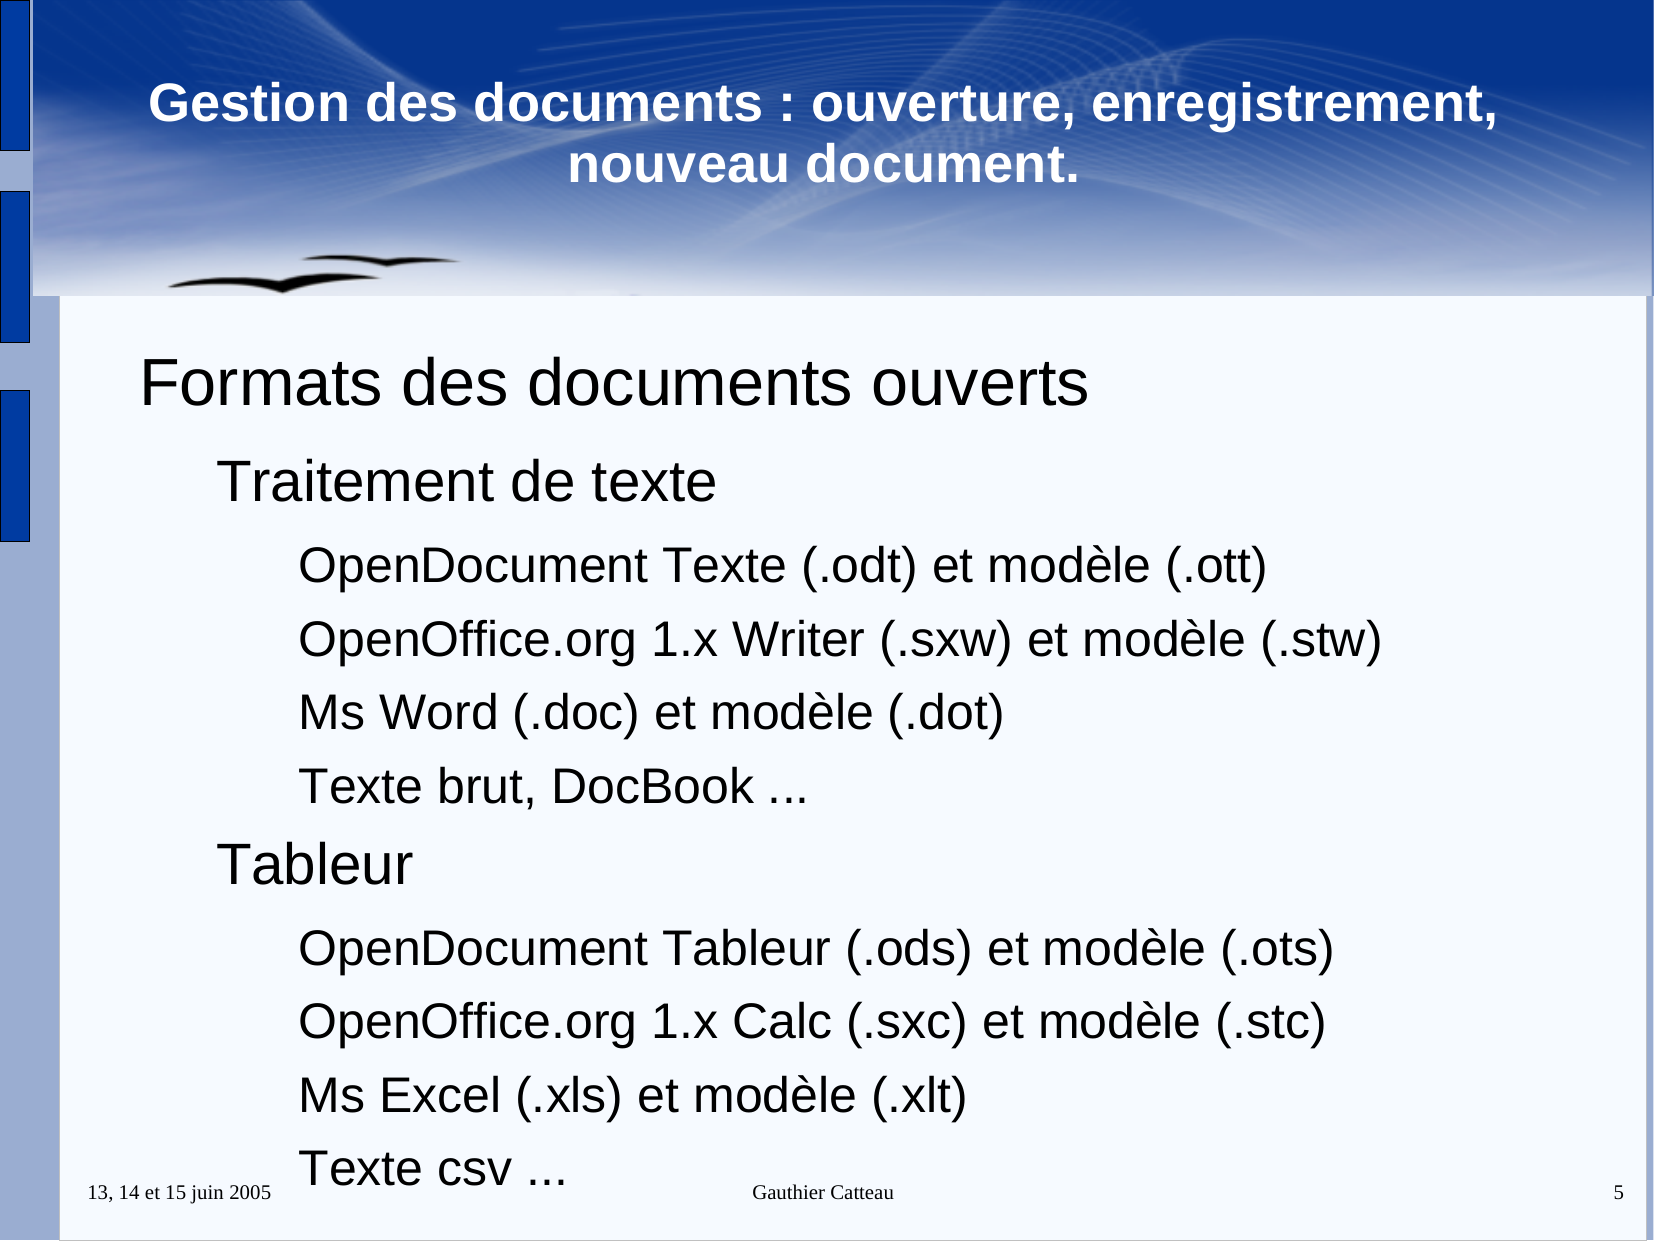

# Gestion des documents : ouverture, enregistrement, nouveau document.
Formats des documents ouverts
Traitement de texte
OpenDocument Texte (.odt) et modèle (.ott)
OpenOffice.org 1.x Writer (.sxw) et modèle (.stw)
Ms Word (.doc) et modèle (.dot)
Texte brut, DocBook ...
Tableur
OpenDocument Tableur (.ods) et modèle (.ots)
OpenOffice.org 1.x Calc (.sxc) et modèle (.stc)
Ms Excel (.xls) et modèle (.xlt)
Texte csv ...
Gauthier Catteau